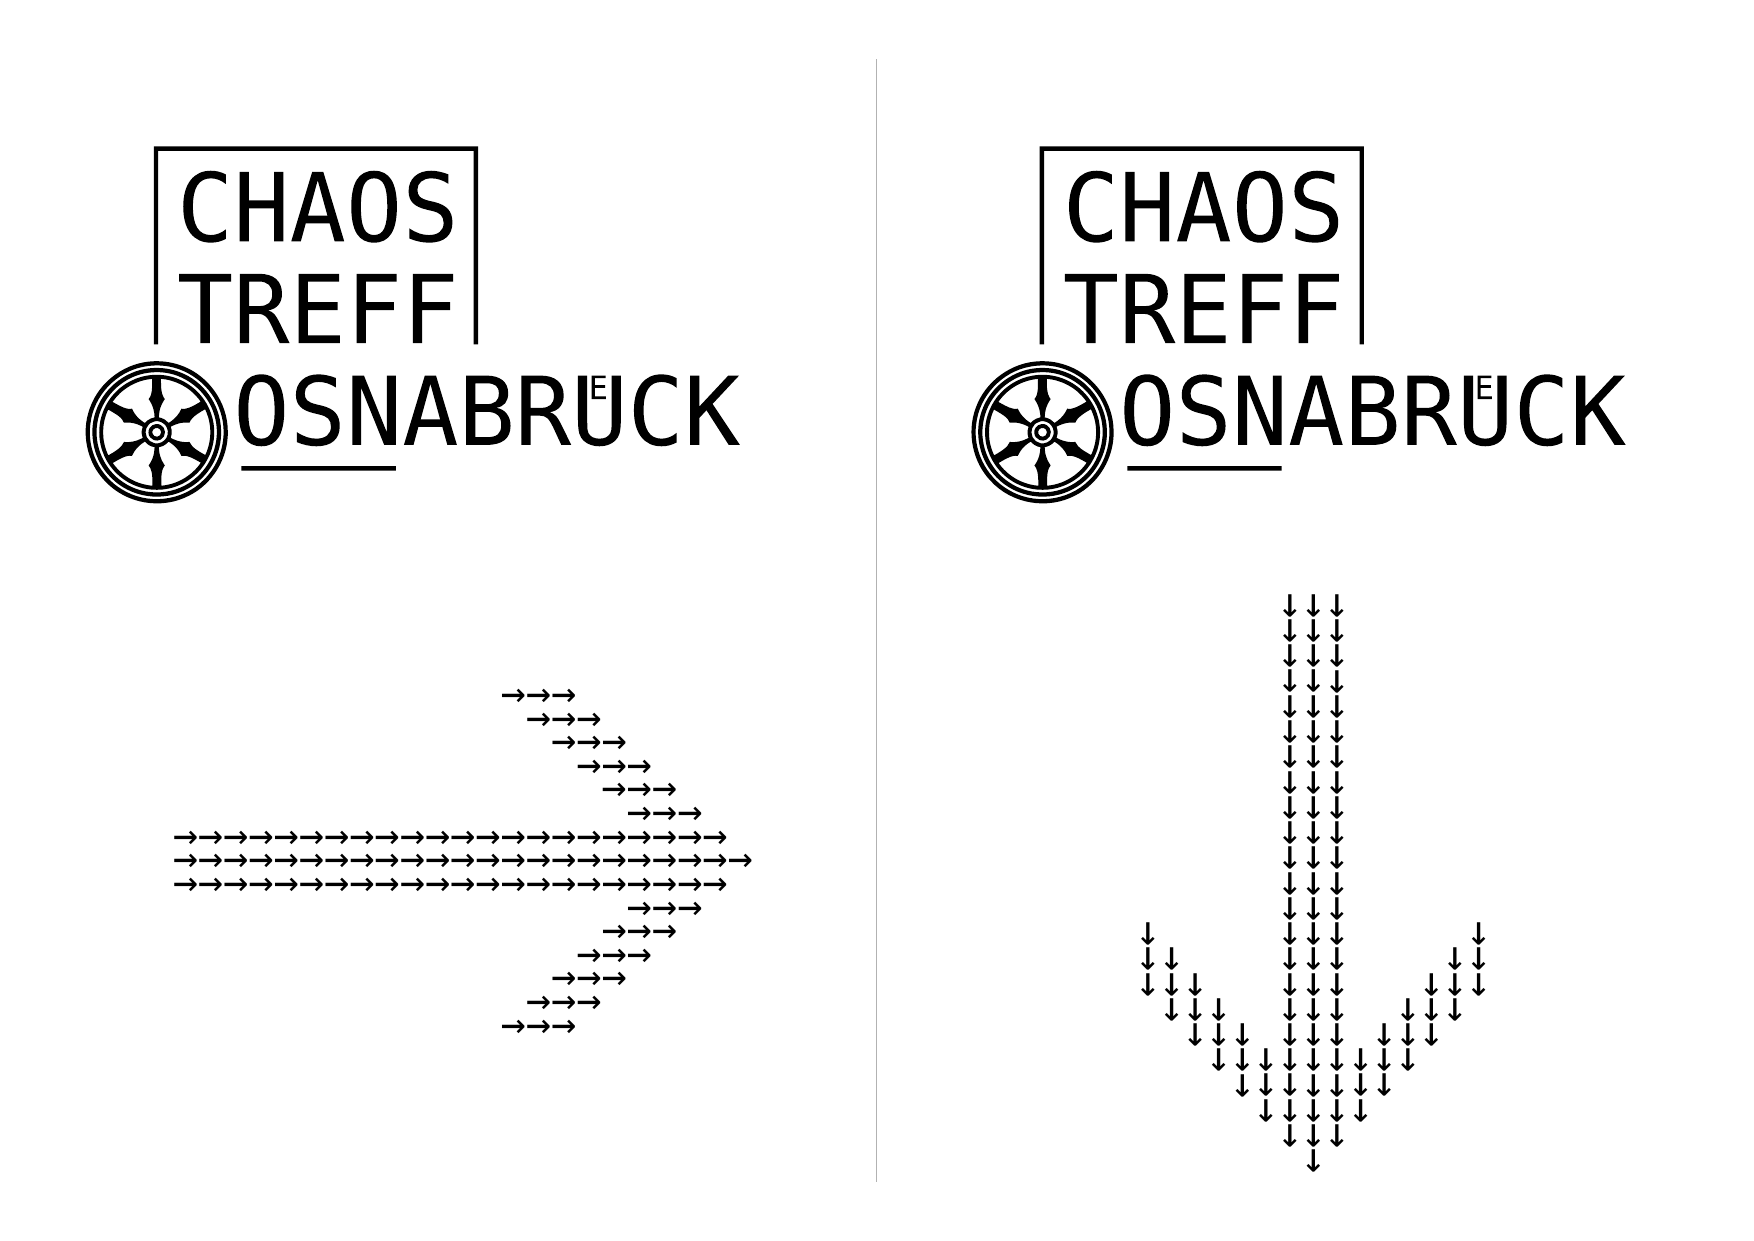

←←←
 ←←←
 ←←←
 ←←←
 ←←←
 ←←←
 ←←←←←←←←←←←←←←←←←←←←←←
←←←←←←←←←←←←←←←←←←←←←←←
 ←←←←←←←←←←←←←←←←←←←←←←
 ←←←
 ←←←
 ←←←
 ←←←
 ←←←
 ←←←
 ←←←
 ←←←
 ←←←
 ←←←
 ←←←
 ←←←
 ←←←←←←←←←←←←←←←←←←←←←←
←←←←←←←←←←←←←←←←←←←←←←←
 ←←←←←←←←←←←←←←←←←←←←←←
 ←←←
 ←←←
 ←←←
 ←←←
 ←←←
 ←←←